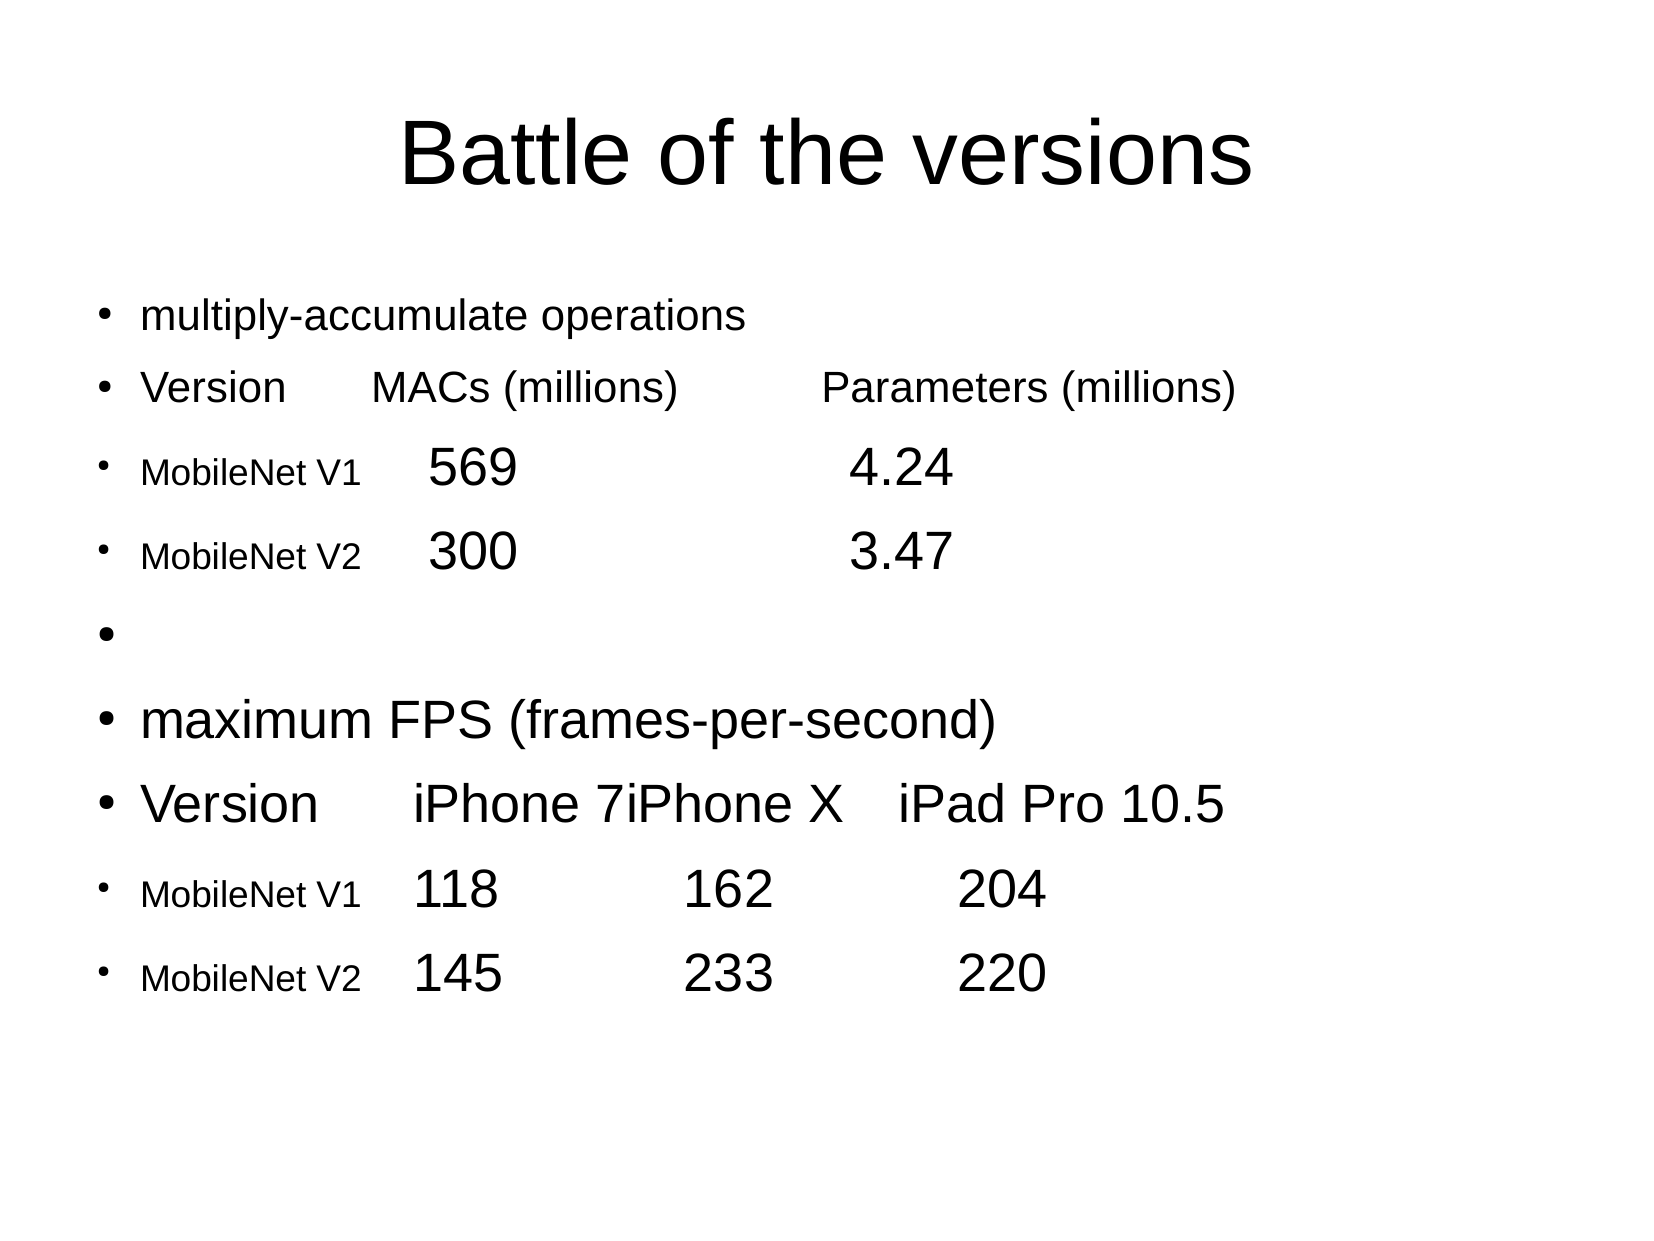

# Battle of the versions
multiply-accumulate operations
Version	 MACs (millions)	 Parameters (millions)
MobileNet V1	 569	 4.24
MobileNet V2	 300	 3.47
maximum FPS (frames-per-second)
Version 	 iPhone 7	iPhone X	 iPad Pro 10.5
MobileNet V1	 118	 162	 204
MobileNet V2	 145	 233	 220